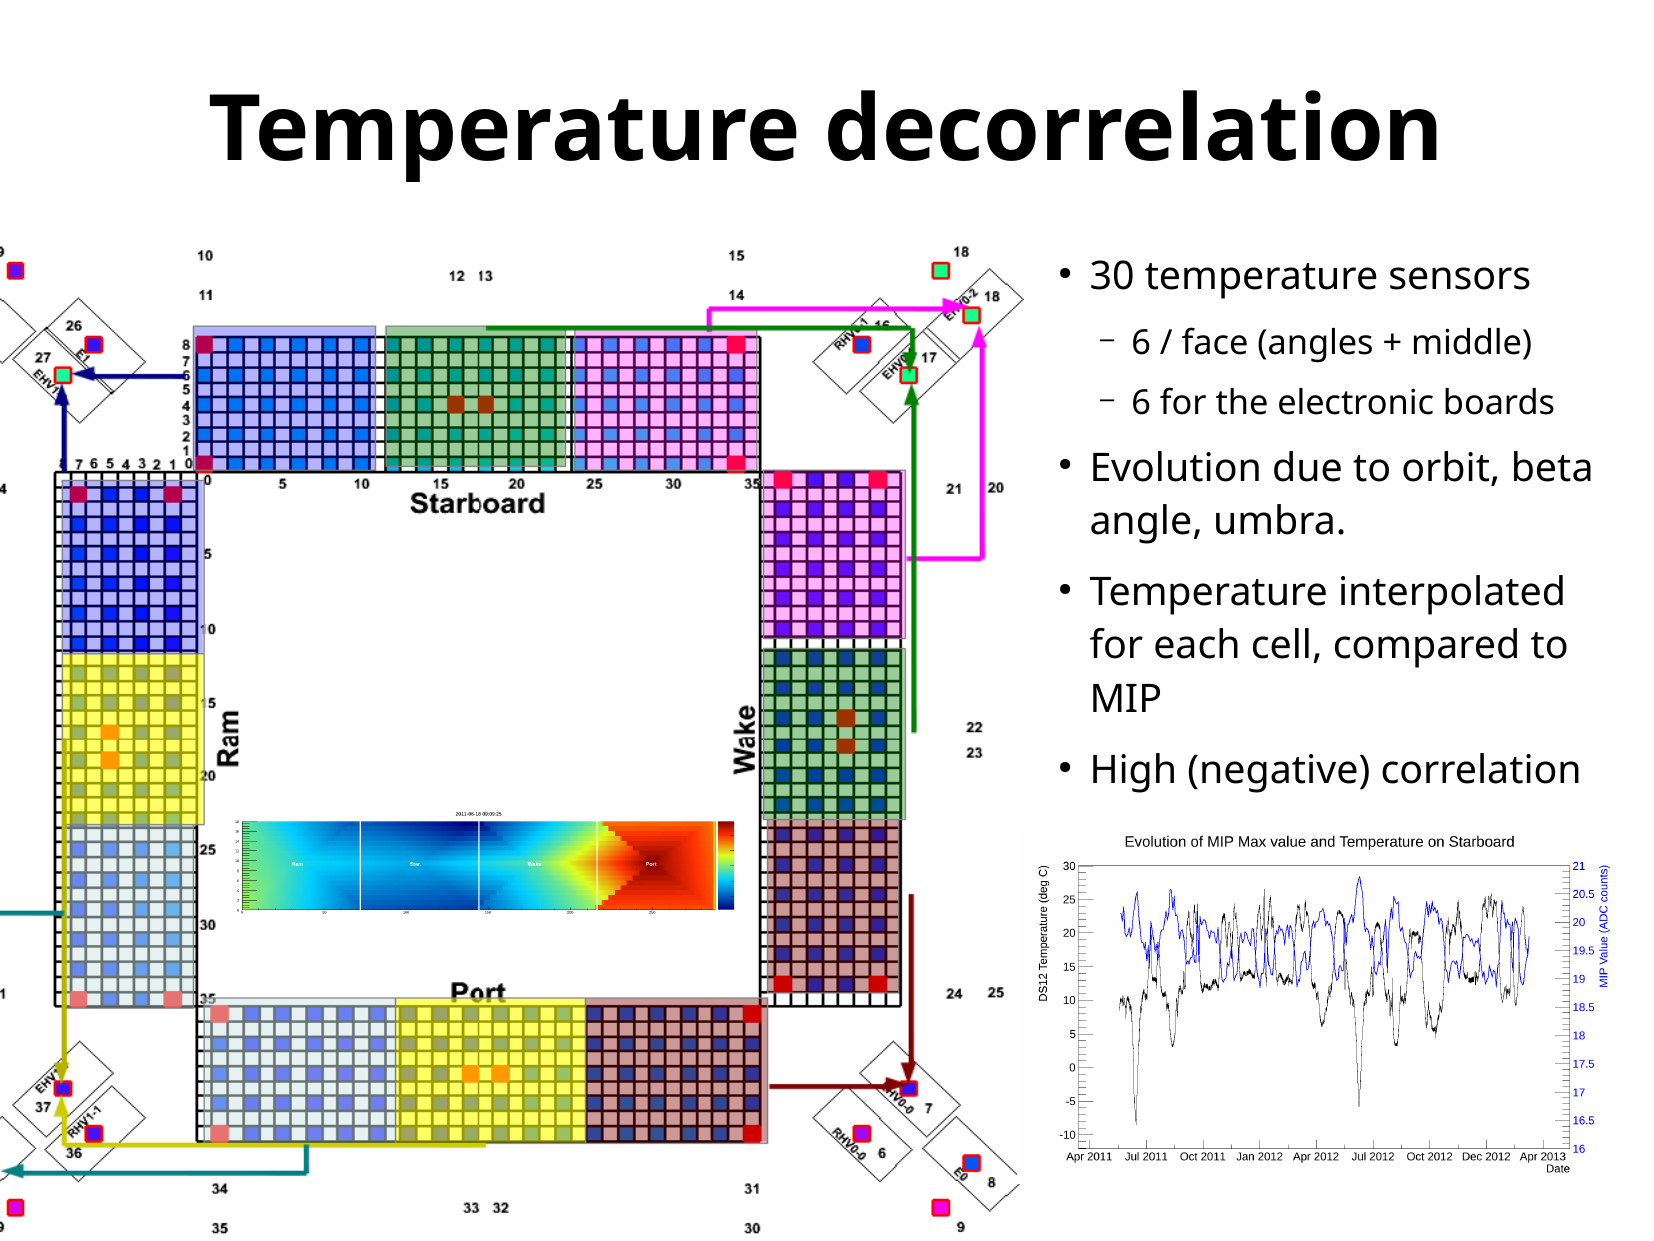

# Temperature decorrelation
30 temperature sensors
6 / face (angles + middle)
6 for the electronic boards
Evolution due to orbit, beta angle, umbra.
Temperature interpolated for each cell, compared to MIP
High (negative) correlation
22